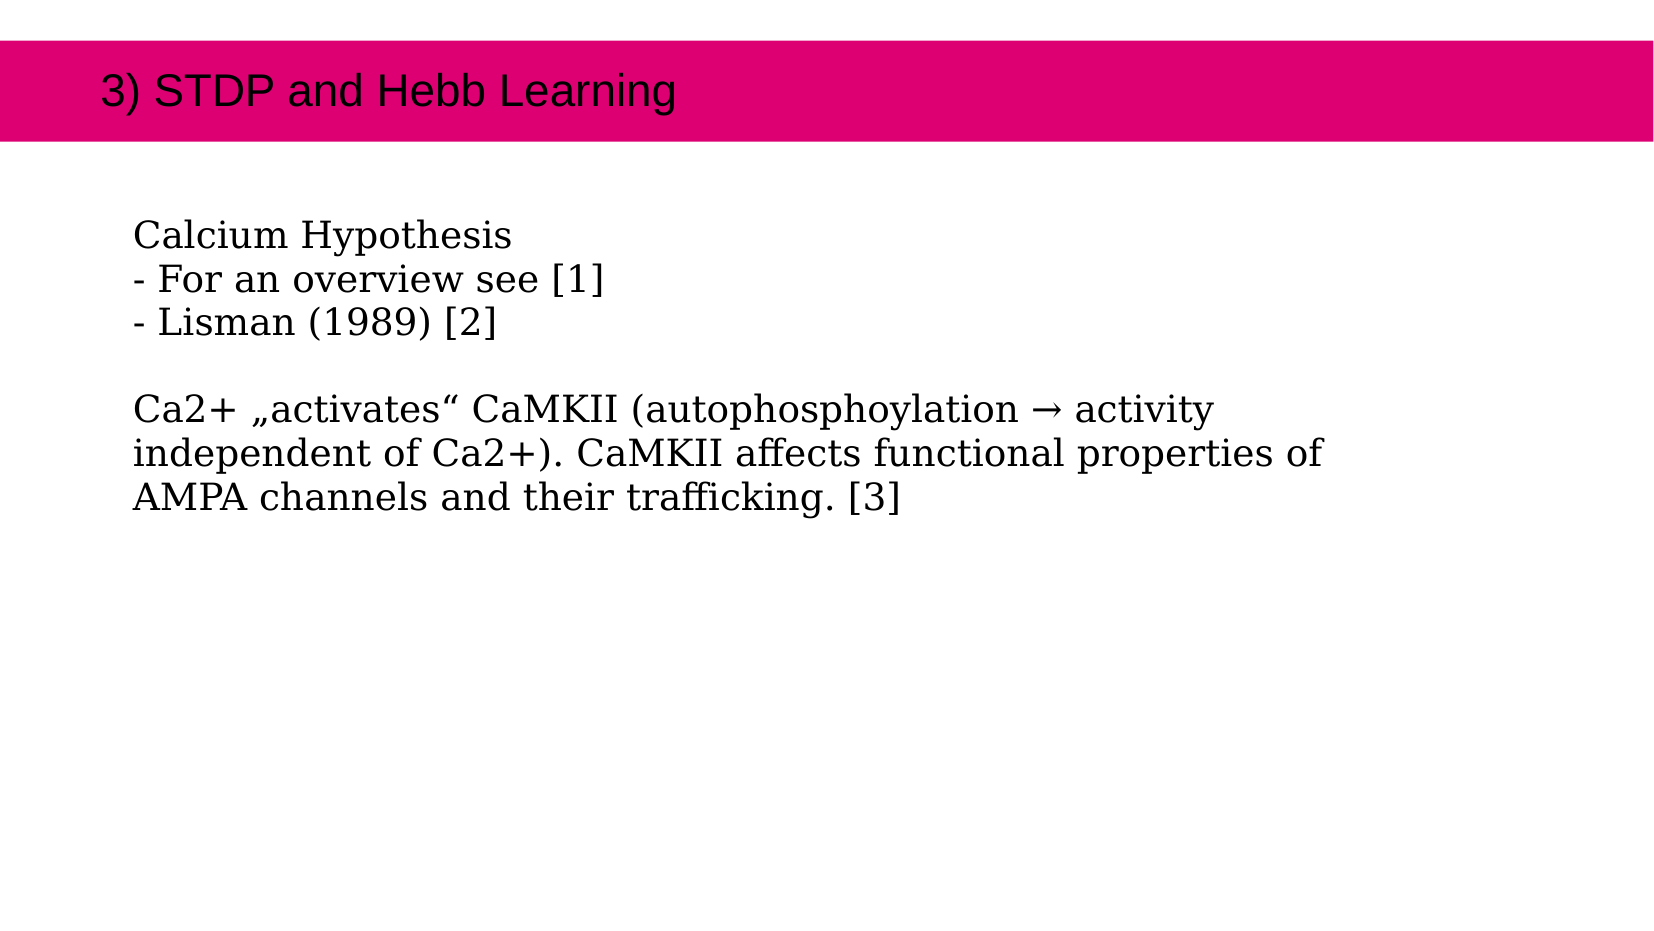

# STDP and Hebb Learning
Calcium Hypothesis
- For an overview see [1]
- Lisman (1989) [2]
Ca2+ „activates“ CaMKII (autophosphoylation → activity independent of Ca2+). CaMKII affects functional properties of AMPA channels and their trafficking. [3]